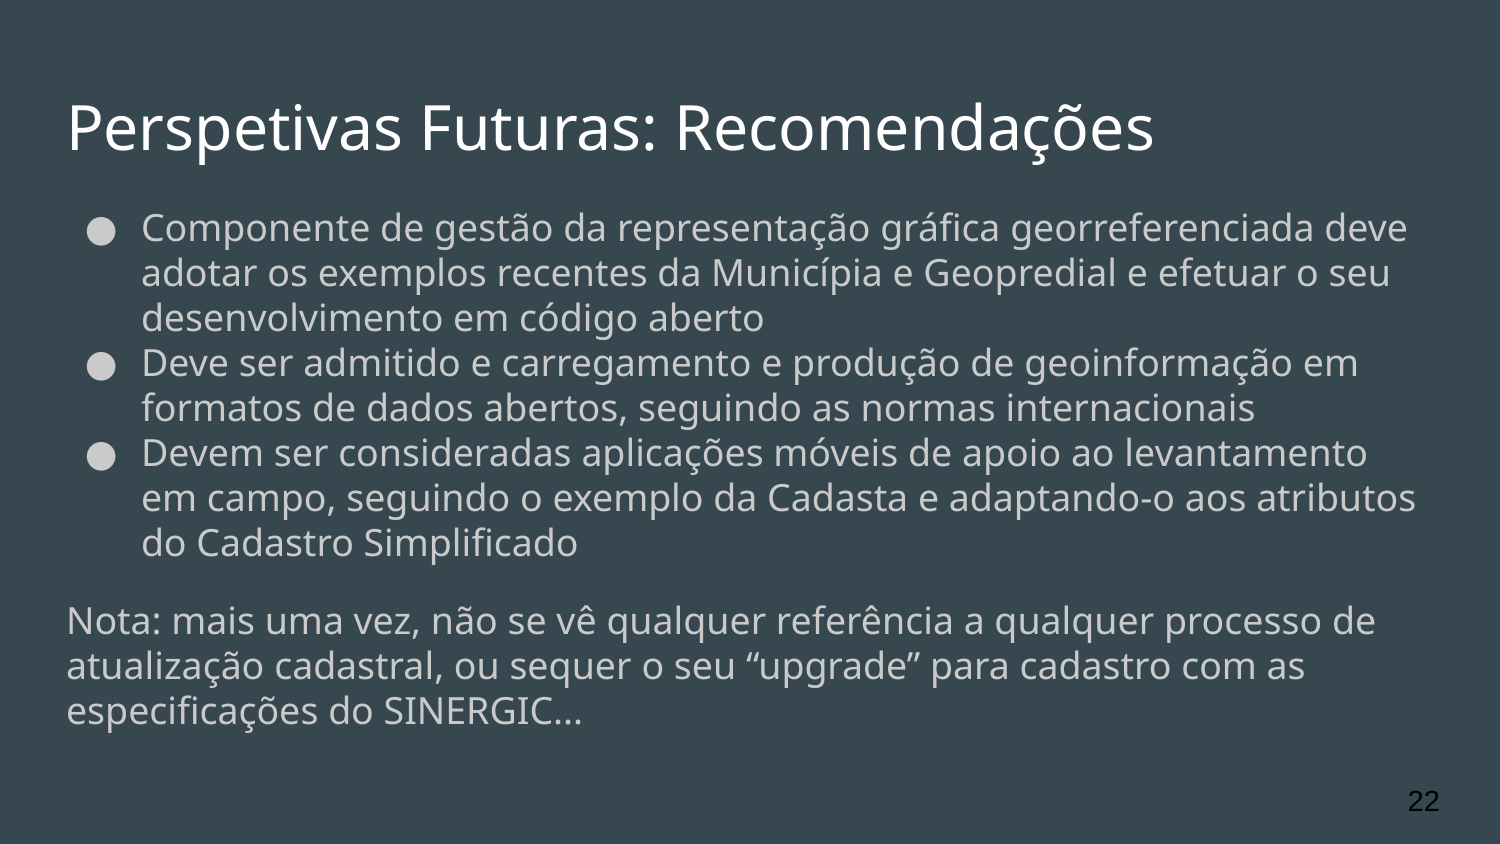

# Perspetivas Futuras: Recomendações
Componente de gestão da representação gráfica georreferenciada deve adotar os exemplos recentes da Municípia e Geopredial e efetuar o seu desenvolvimento em código aberto
Deve ser admitido e carregamento e produção de geoinformação em formatos de dados abertos, seguindo as normas internacionais
Devem ser consideradas aplicações móveis de apoio ao levantamento em campo, seguindo o exemplo da Cadasta e adaptando-o aos atributos do Cadastro Simplificado
Nota: mais uma vez, não se vê qualquer referência a qualquer processo de atualização cadastral, ou sequer o seu “upgrade” para cadastro com as especificações do SINERGIC...